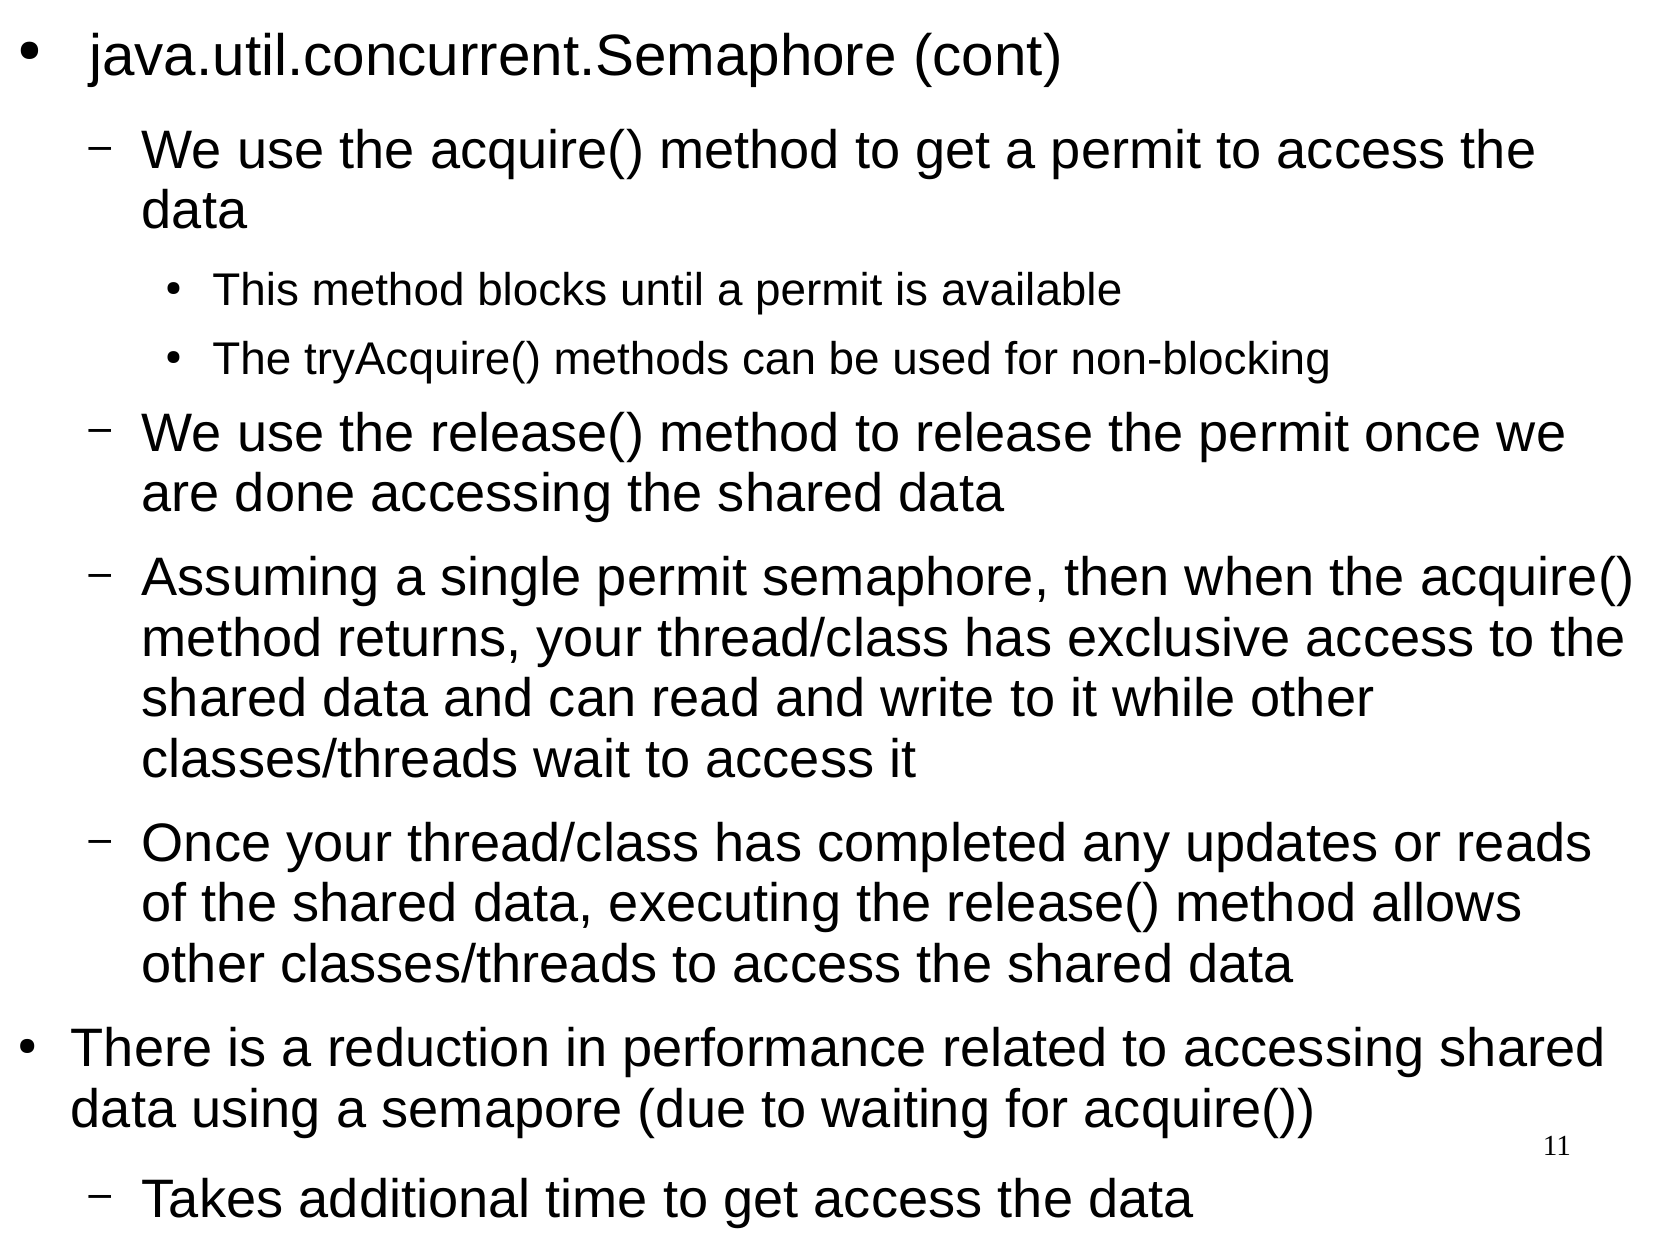

# java.util.concurrent.Semaphore (cont)
We use the acquire() method to get a permit to access the data
This method blocks until a permit is available
The tryAcquire() methods can be used for non-blocking
We use the release() method to release the permit once we are done accessing the shared data
Assuming a single permit semaphore, then when the acquire() method returns, your thread/class has exclusive access to the shared data and can read and write to it while other classes/threads wait to access it
Once your thread/class has completed any updates or reads of the shared data, executing the release() method allows other classes/threads to access the shared data
There is a reduction in performance related to accessing shared data using a semapore (due to waiting for acquire())
Takes additional time to get access the data
11